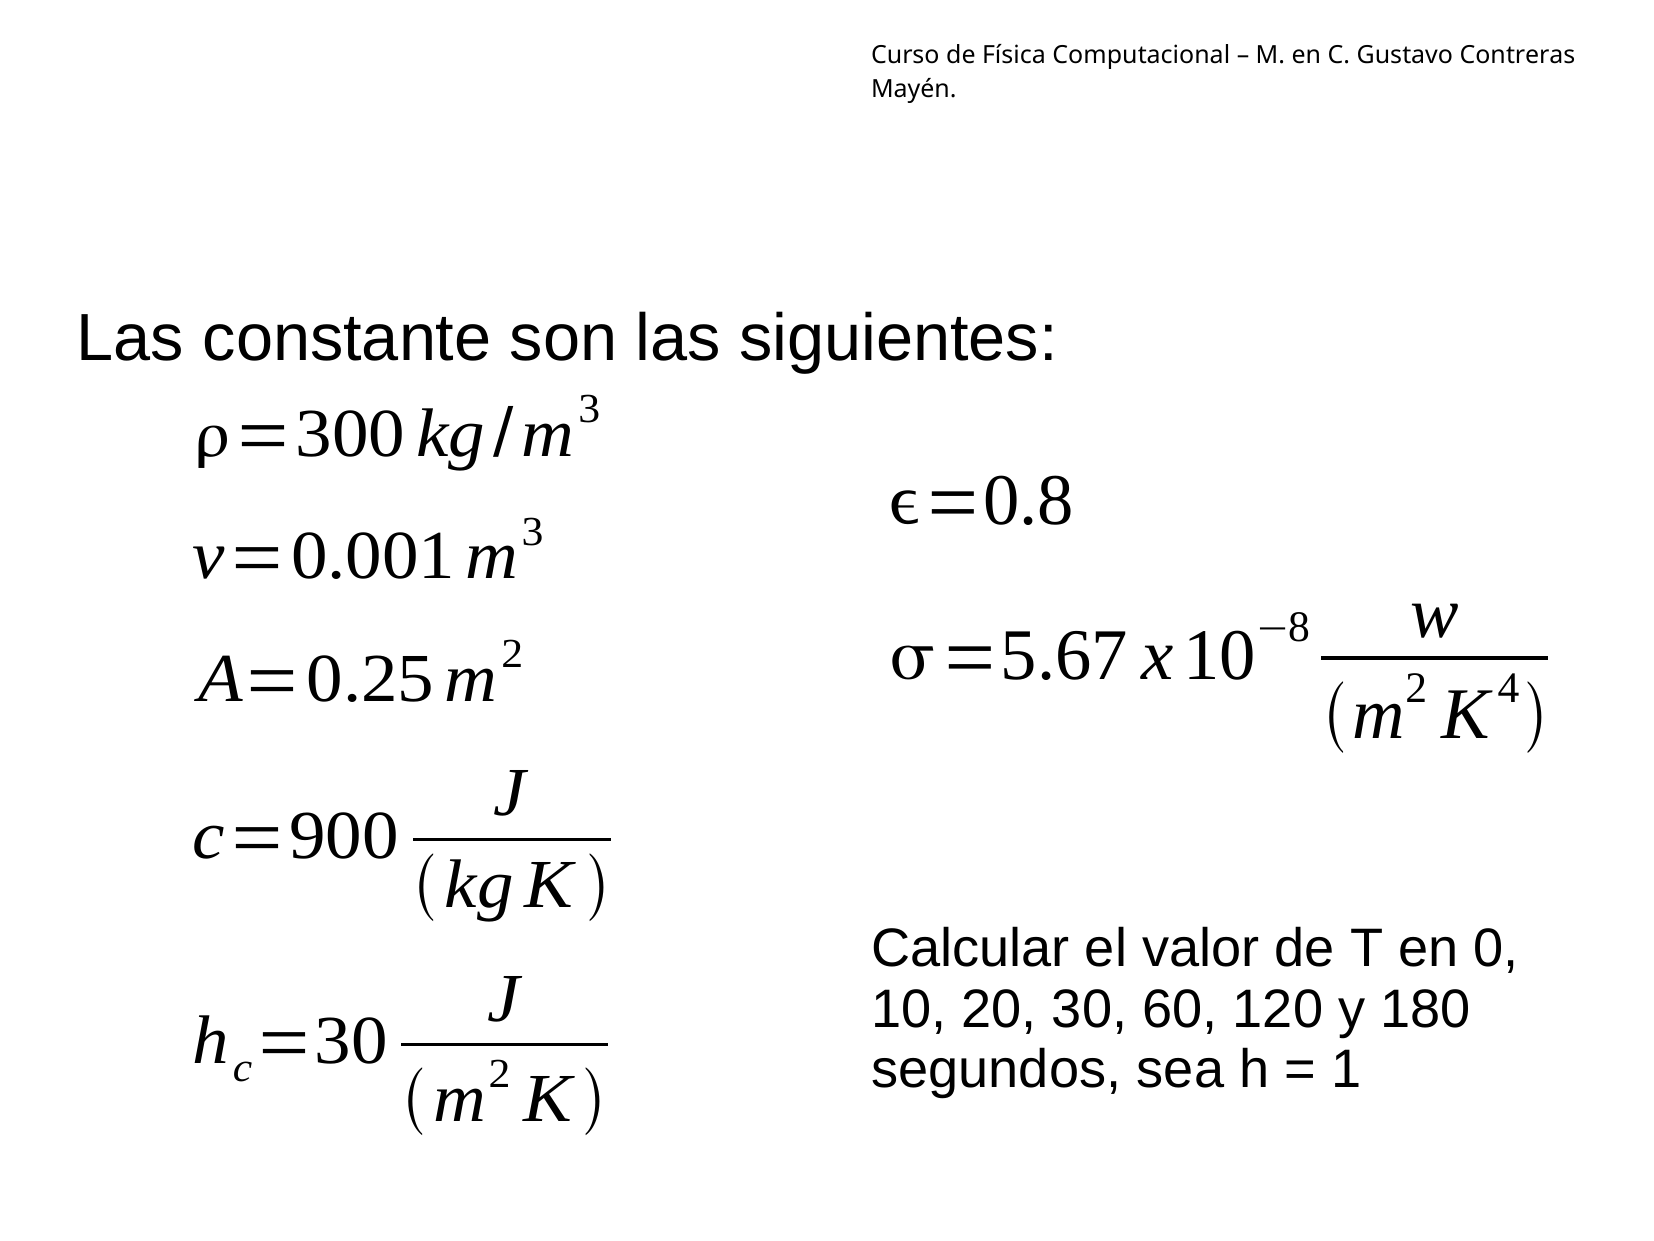

#
Las constante son las siguientes:
Calcular el valor de T en 0, 10, 20, 30, 60, 120 y 180 segundos, sea h = 1